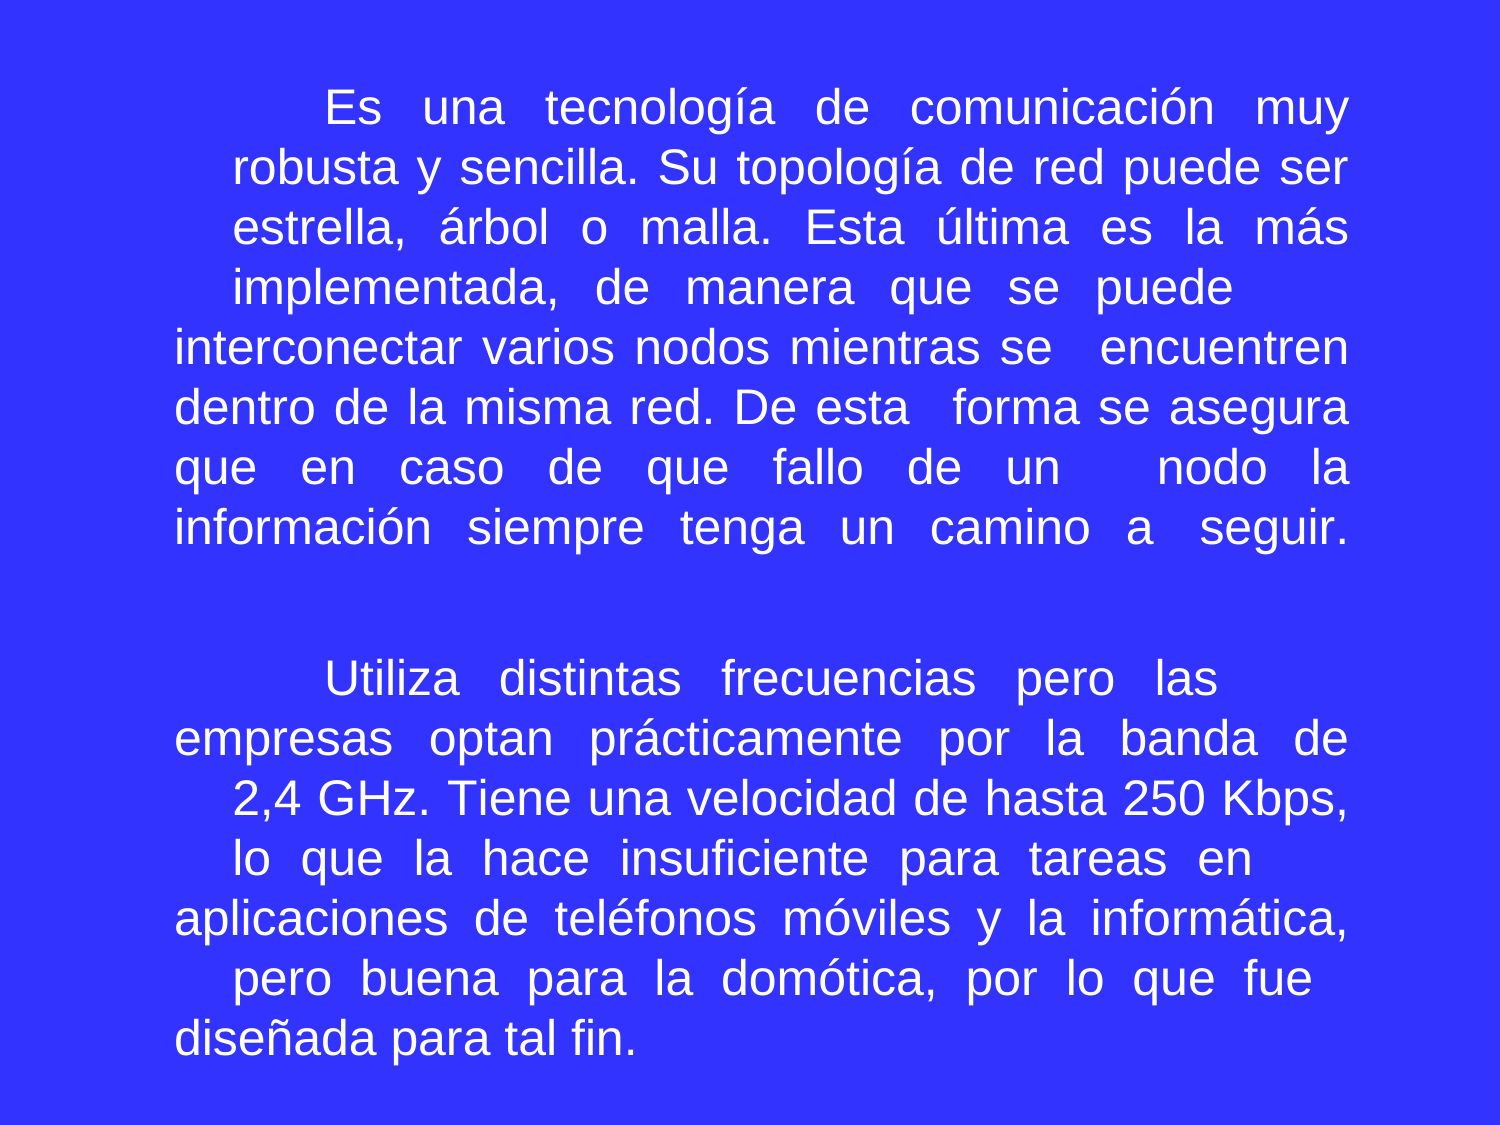

Es una tecnología de comunicación muy 	robusta y sencilla. Su topología de red puede ser 	estrella, árbol o malla. Esta última es la más 	implementada, de manera que se puede 	interconectar varios nodos mientras se 	encuentren dentro de la misma red. De esta 	forma se asegura que en caso de que fallo de un 	nodo la información siempre tenga un camino a 	seguir.
		Utiliza distintas frecuencias pero las 	empresas optan prácticamente por la banda de 	2,4 GHz. Tiene una velocidad de hasta 250 Kbps, 	lo que la hace insuficiente para tareas en 	aplicaciones de teléfonos móviles y la informática, 	pero buena para la domótica, por lo que fue 	diseñada para tal fin.